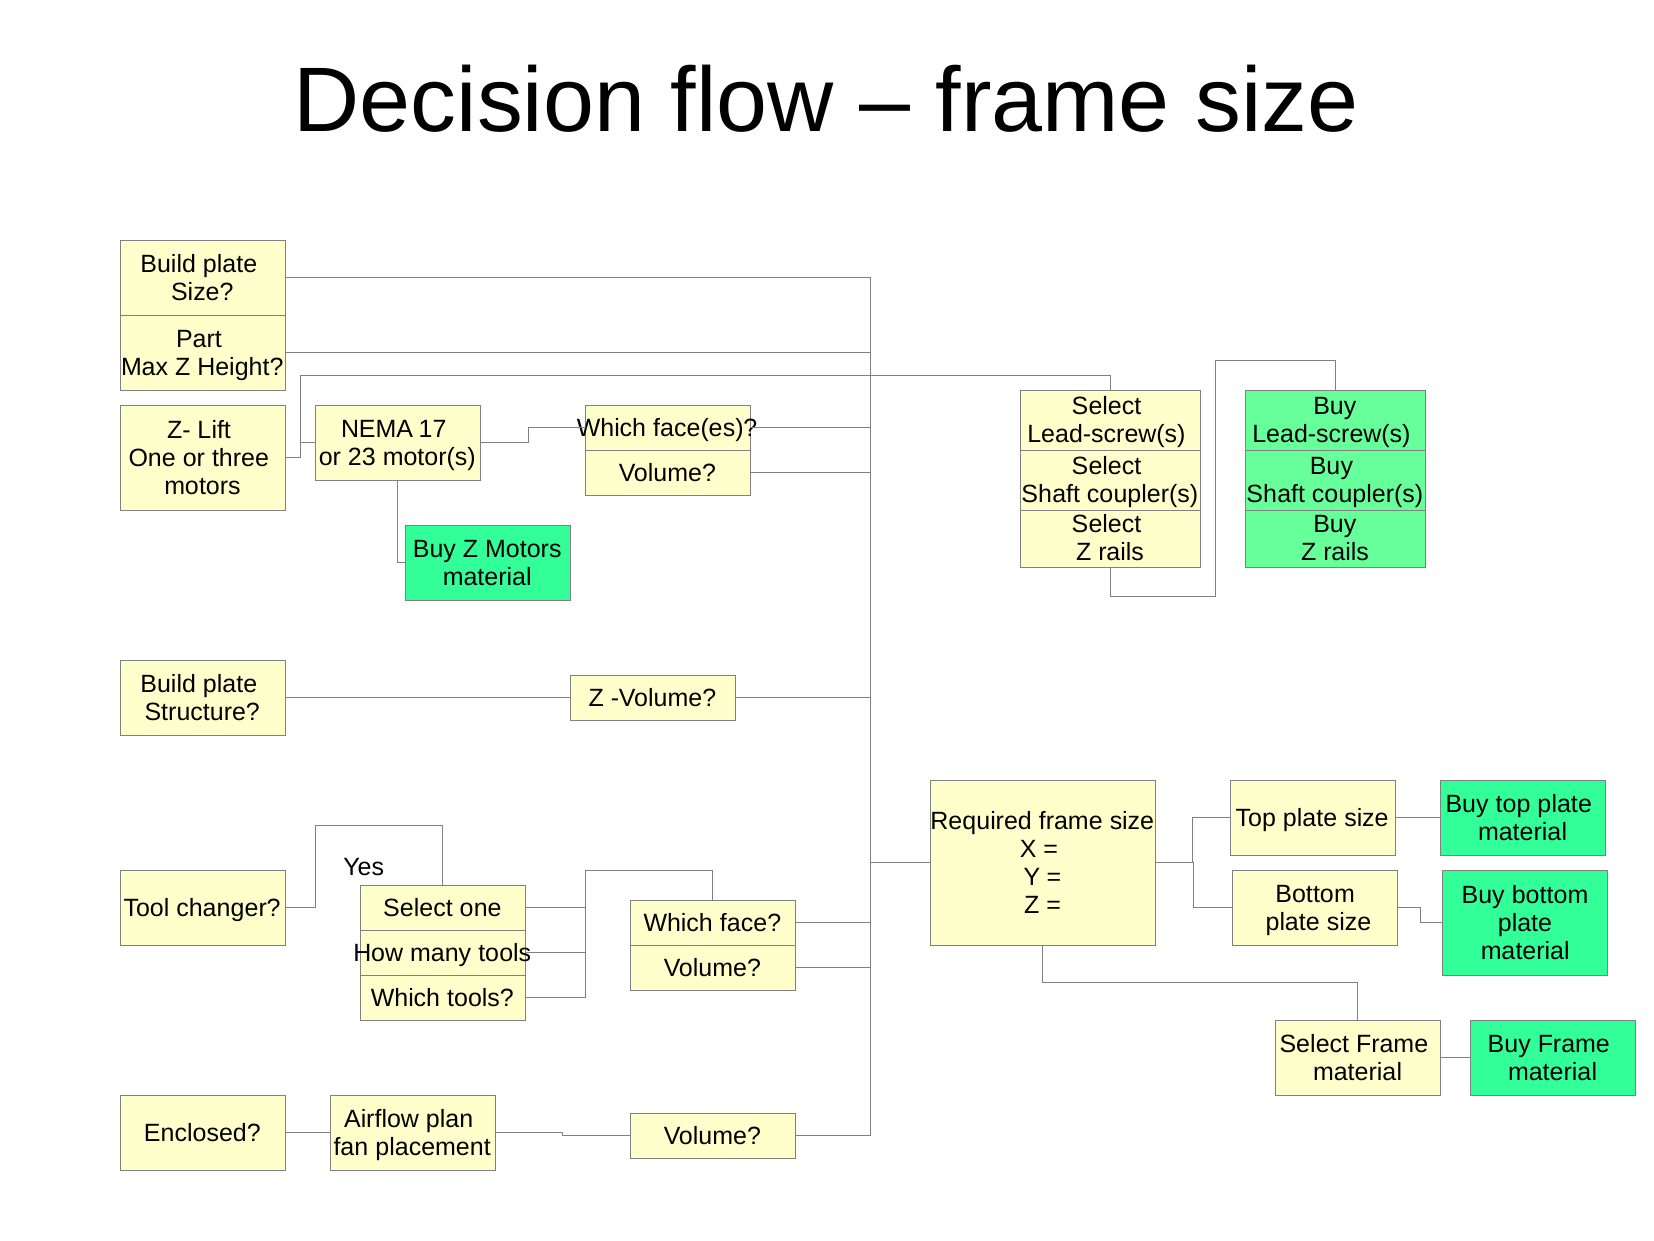

# Decision flow – frame size
Build plate
Size?
Part
Max Z Height?
Select
Lead-screw(s)
Buy
Lead-screw(s)
Z- Lift
One or three
motors
NEMA 17
or 23 motor(s)
Which face(es)?
Volume?
Select
Shaft coupler(s)
Buy
Shaft coupler(s)
Select
Z rails
Buy
Z rails
Buy Z Motors
material
Build plate
Structure?
Z -Volume?
Required frame size
X =
Y =
Z =
Top plate size
Buy top plate
material
Tool changer?
Bottom
 plate size
Buy bottom
 plate
material
Select one
Which face?
How many tools
Volume?
Which tools?
Select Frame
material
Buy Frame
material
Enclosed?
Airflow plan
fan placement
Volume?